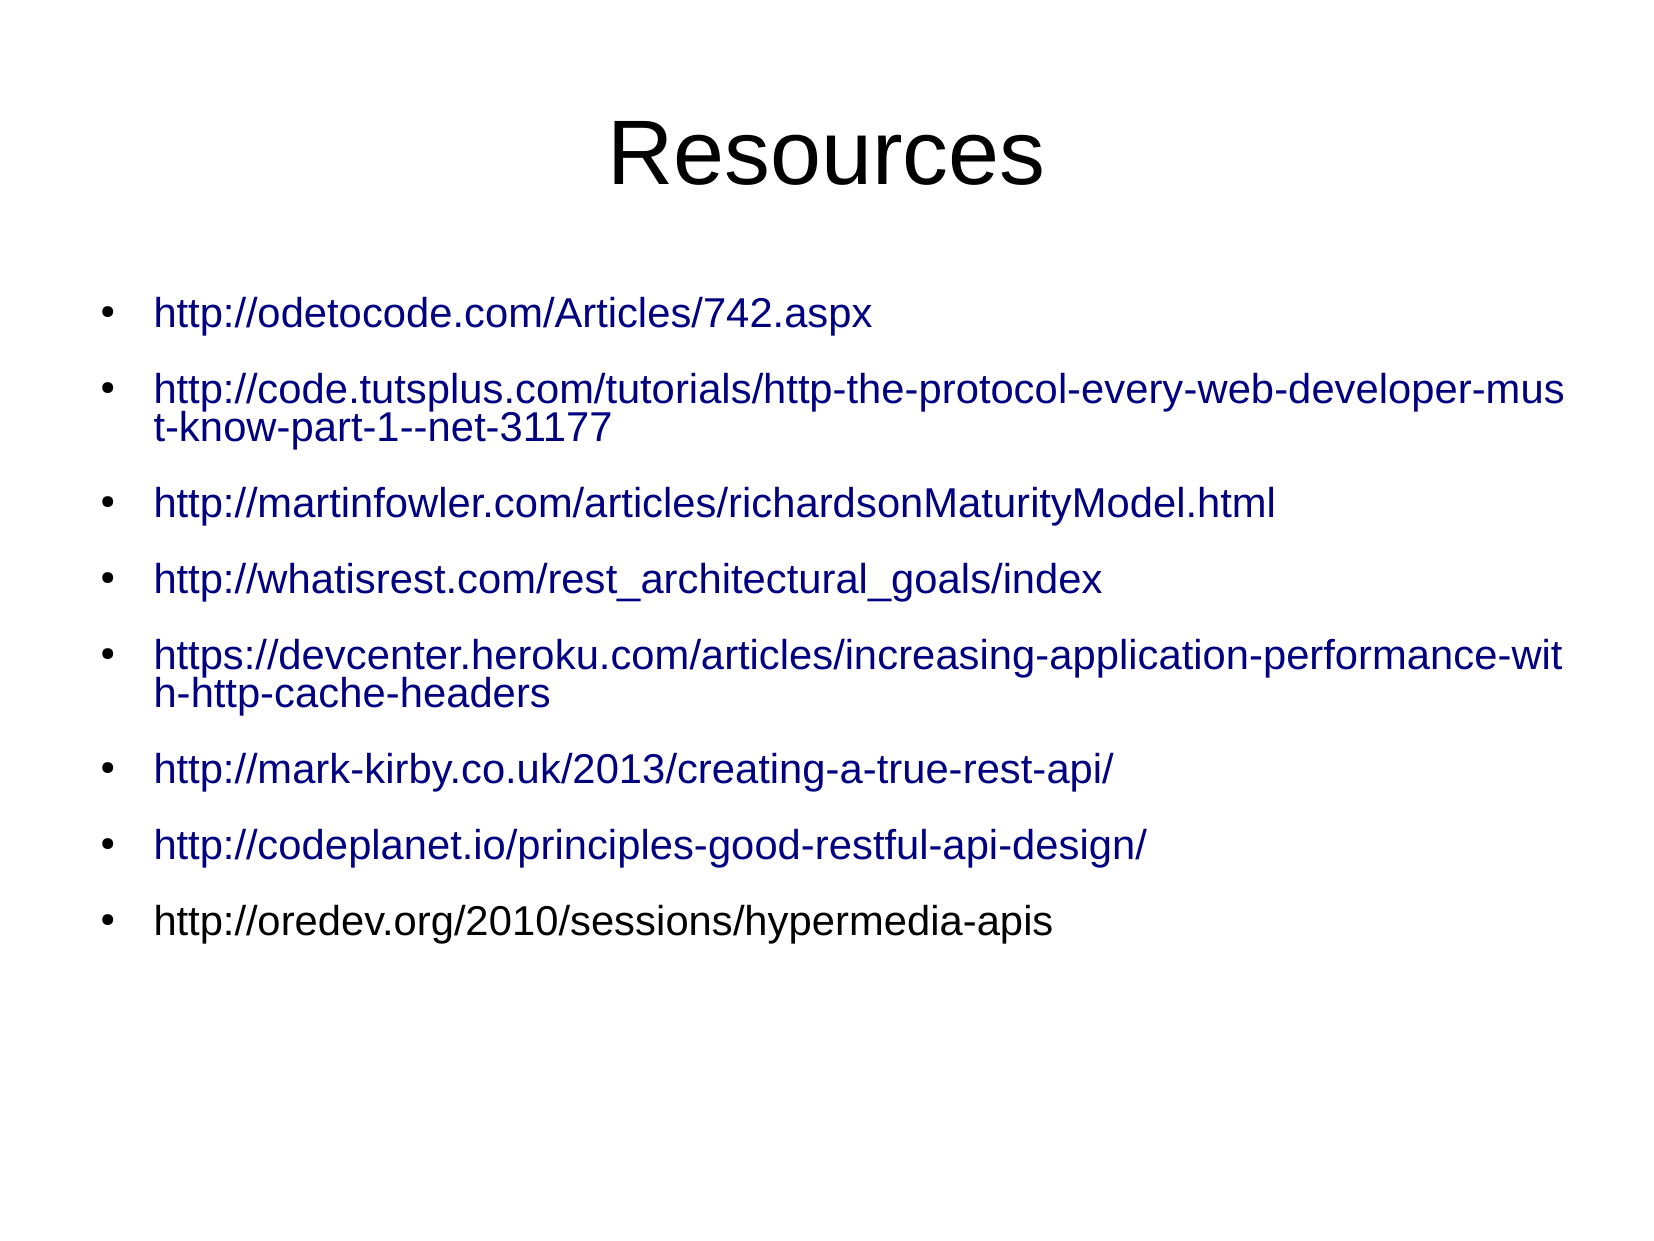

# Resources
http://odetocode.com/Articles/742.aspx
http://code.tutsplus.com/tutorials/http-the-protocol-every-web-developer-must-know-part-1--net-31177
http://martinfowler.com/articles/richardsonMaturityModel.html
http://whatisrest.com/rest_architectural_goals/index
https://devcenter.heroku.com/articles/increasing-application-performance-with-http-cache-headers
http://mark-kirby.co.uk/2013/creating-a-true-rest-api/
http://codeplanet.io/principles-good-restful-api-design/
http://oredev.org/2010/sessions/hypermedia-apis